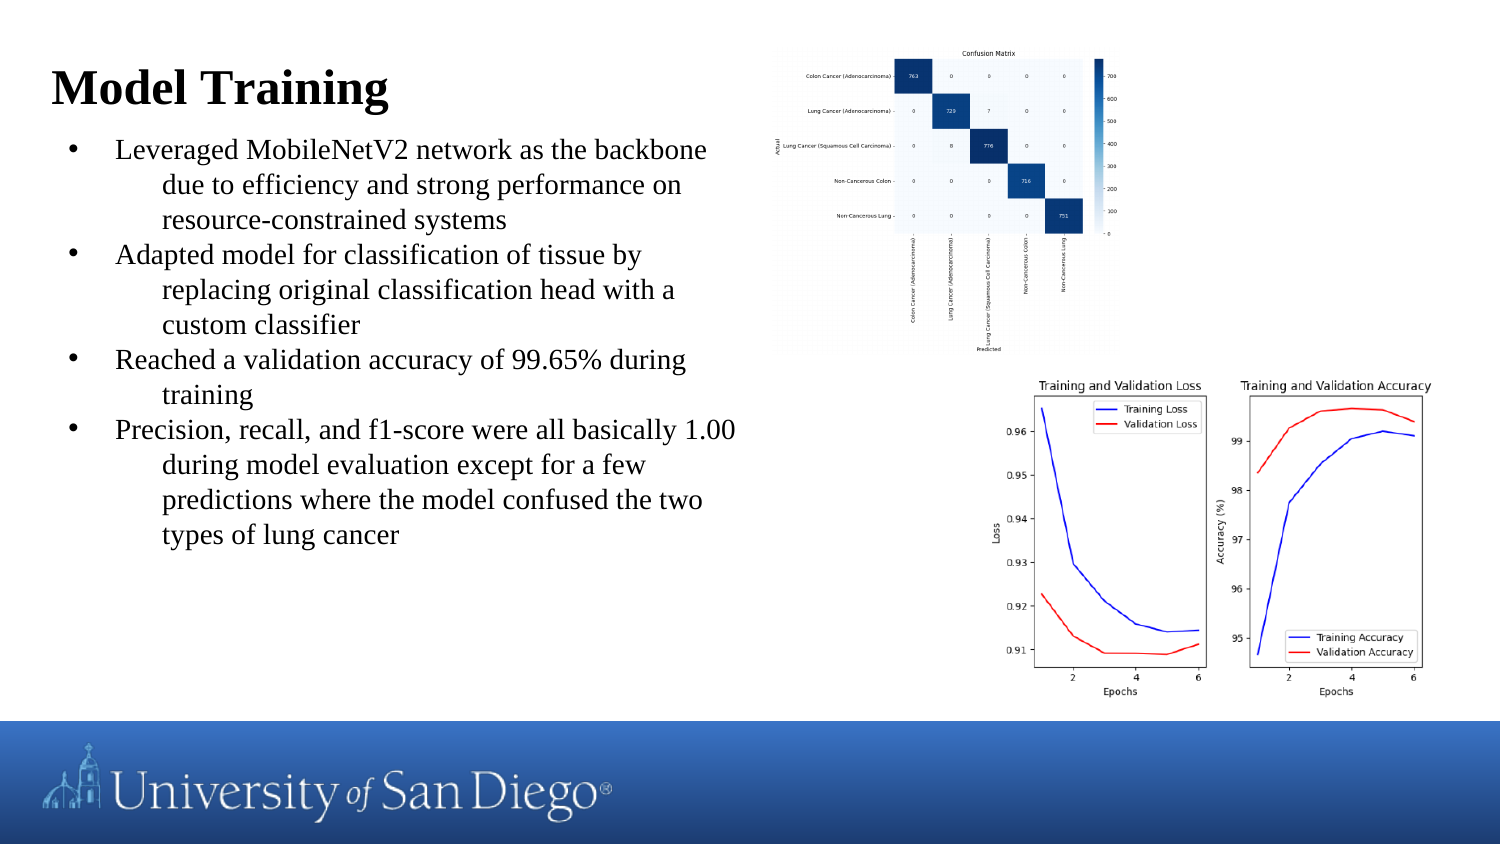

Model Training
Leveraged MobileNetV2 network as the backbone due to efficiency and strong performance on resource-constrained systems
Adapted model for classification of tissue by replacing original classification head with a custom classifier
Reached a validation accuracy of 99.65% during training
Precision, recall, and f1-score were all basically 1.00 during model evaluation except for a few predictions where the model confused the two types of lung cancer